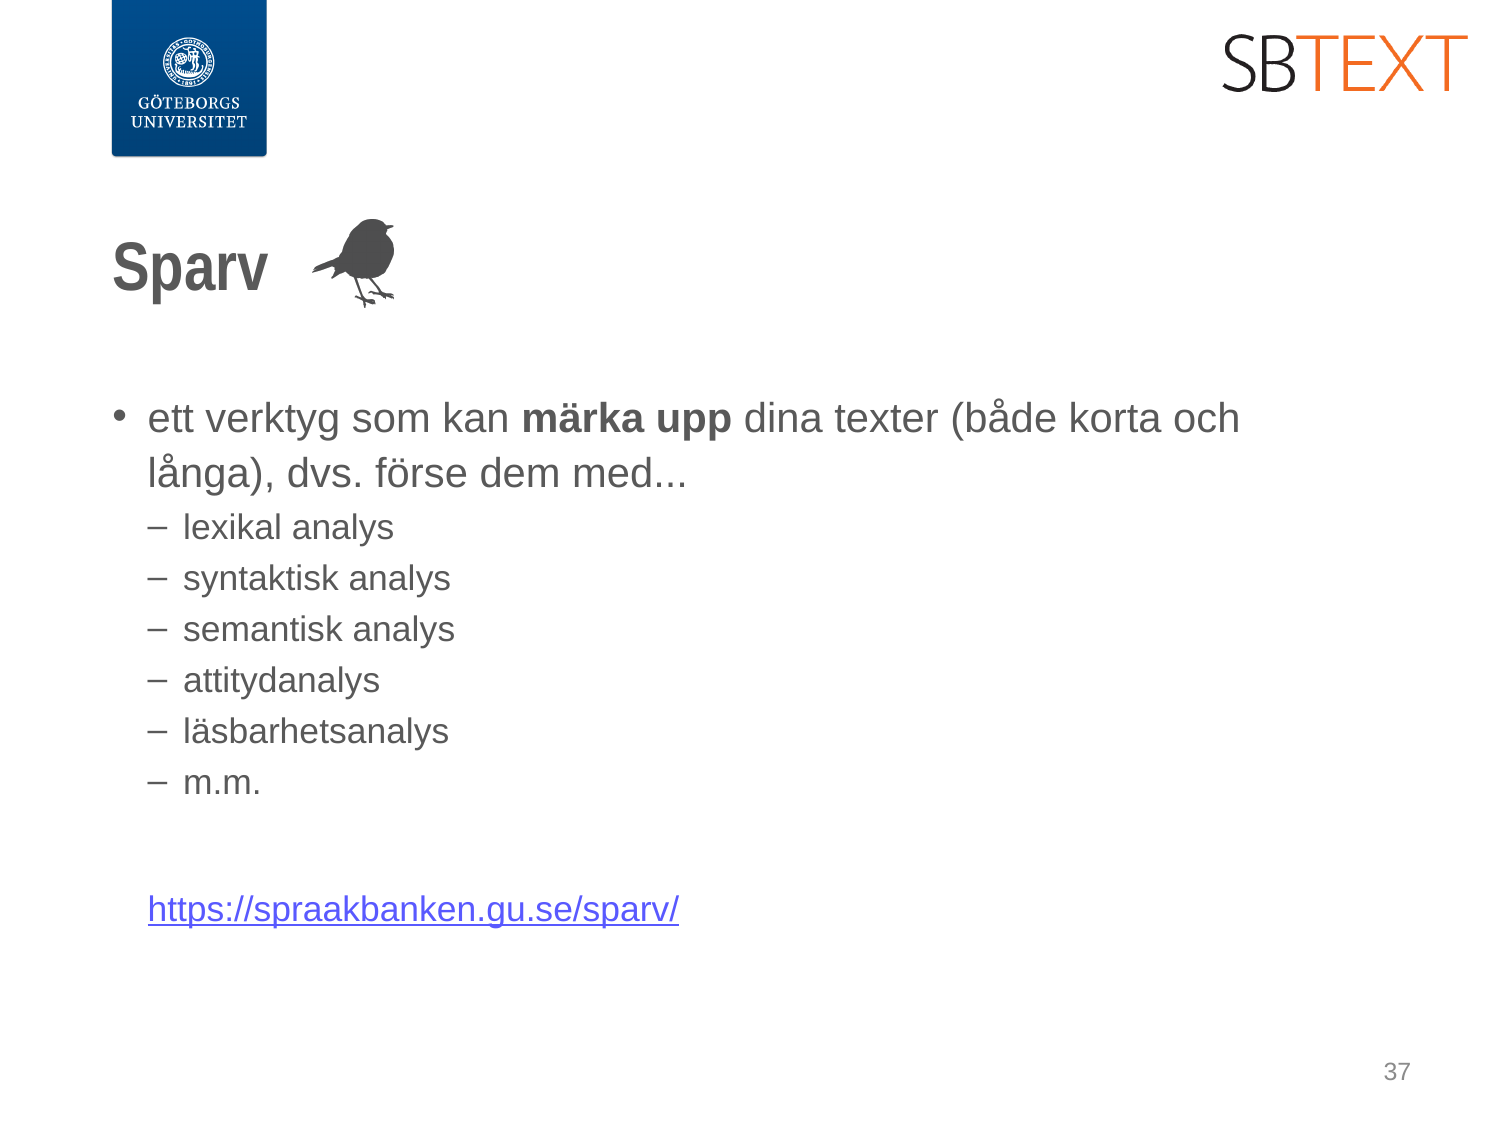

# Sparv
ett verktyg som kan märka upp dina texter (både korta och långa), dvs. förse dem med...
lexikal analys
syntaktisk analys
semantisk analys
attitydanalys
läsbarhetsanalys
m.m.
https://spraakbanken.gu.se/sparv/